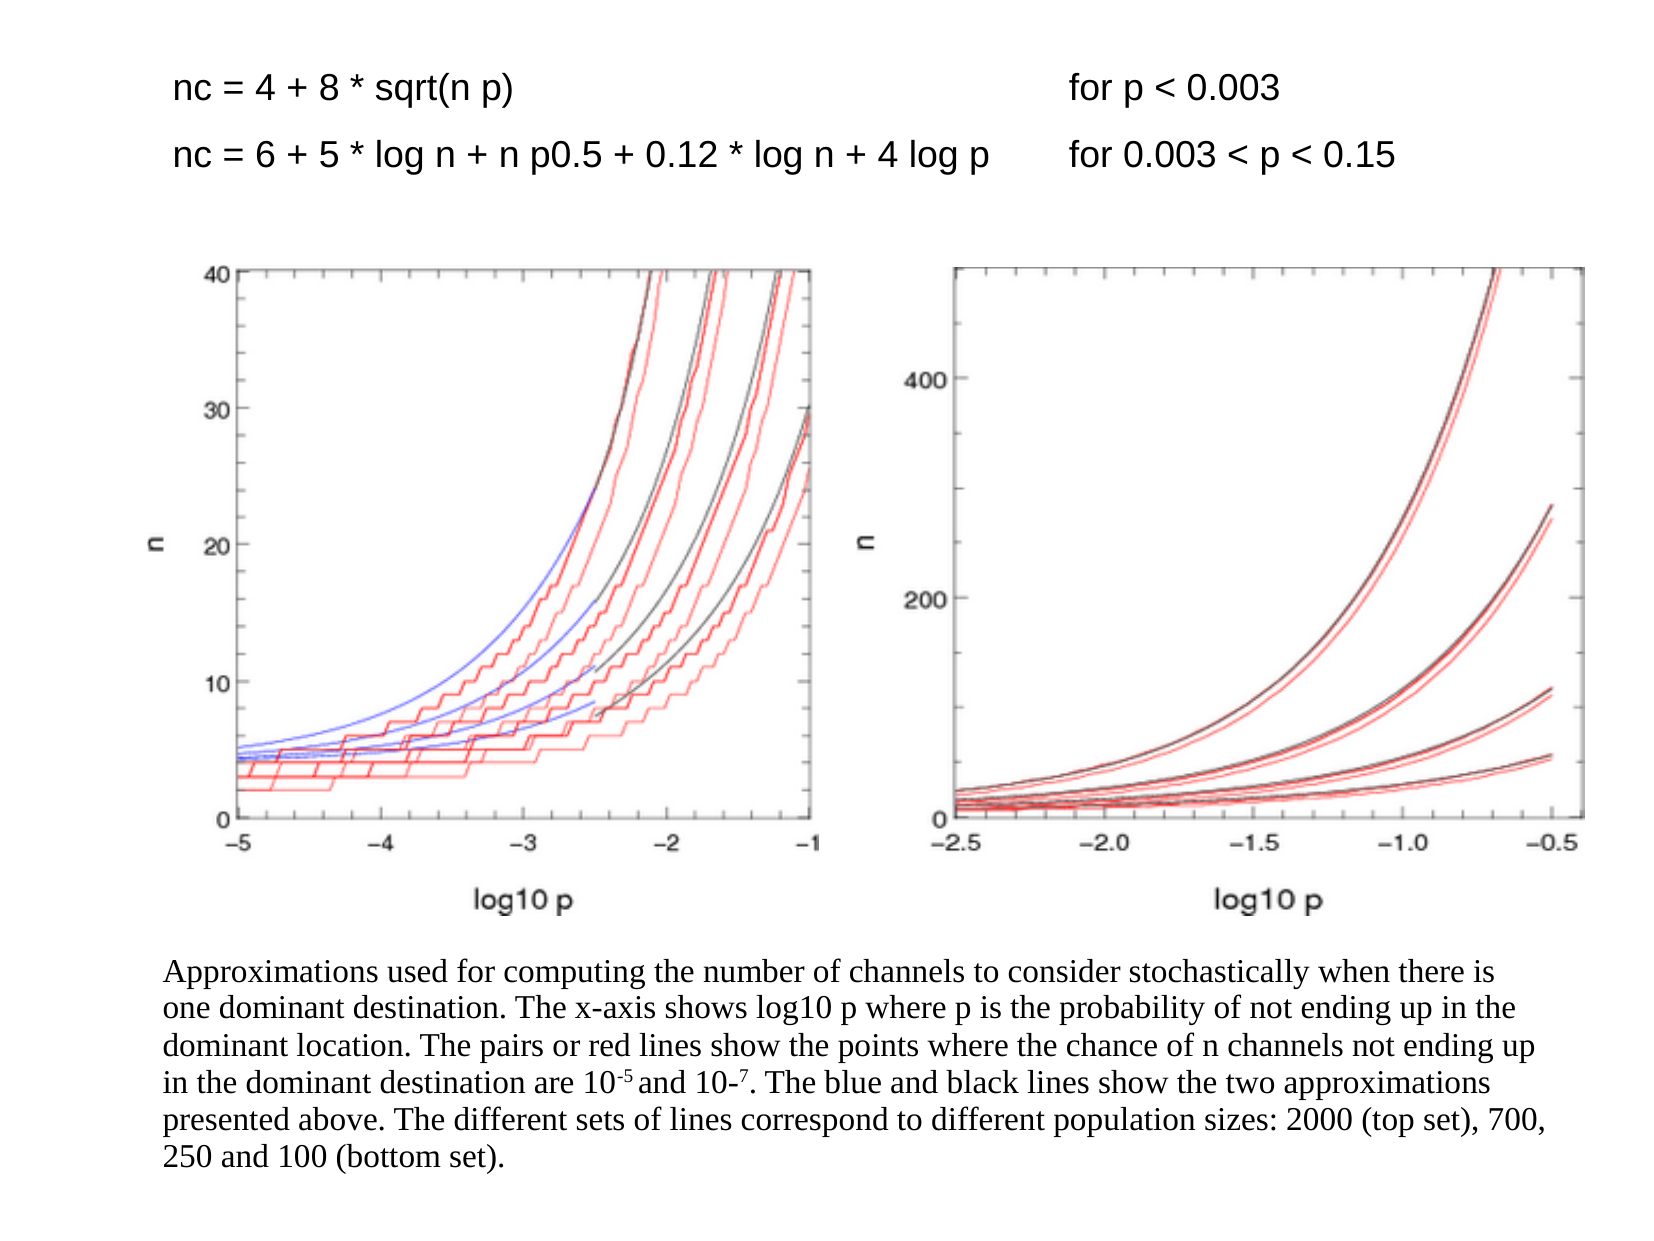

nc = 4 + 8 * sqrt(n p) 							 for p < 0.003
nc = 6 + 5 * log n + n p0.5 + 0.12 * log n + 4 log p 	 for 0.003 < p < 0.15
Approximations used for computing the number of channels to consider stochastically when there is one dominant destination. The x-axis shows log10 p where p is the probability of not ending up in the dominant location. The pairs or red lines show the points where the chance of n channels not ending up in the dominant destination are 10-5 and 10-7. The blue and black lines show the two approximations presented above. The different sets of lines correspond to different population sizes: 2000 (top set), 700, 250 and 100 (bottom set).